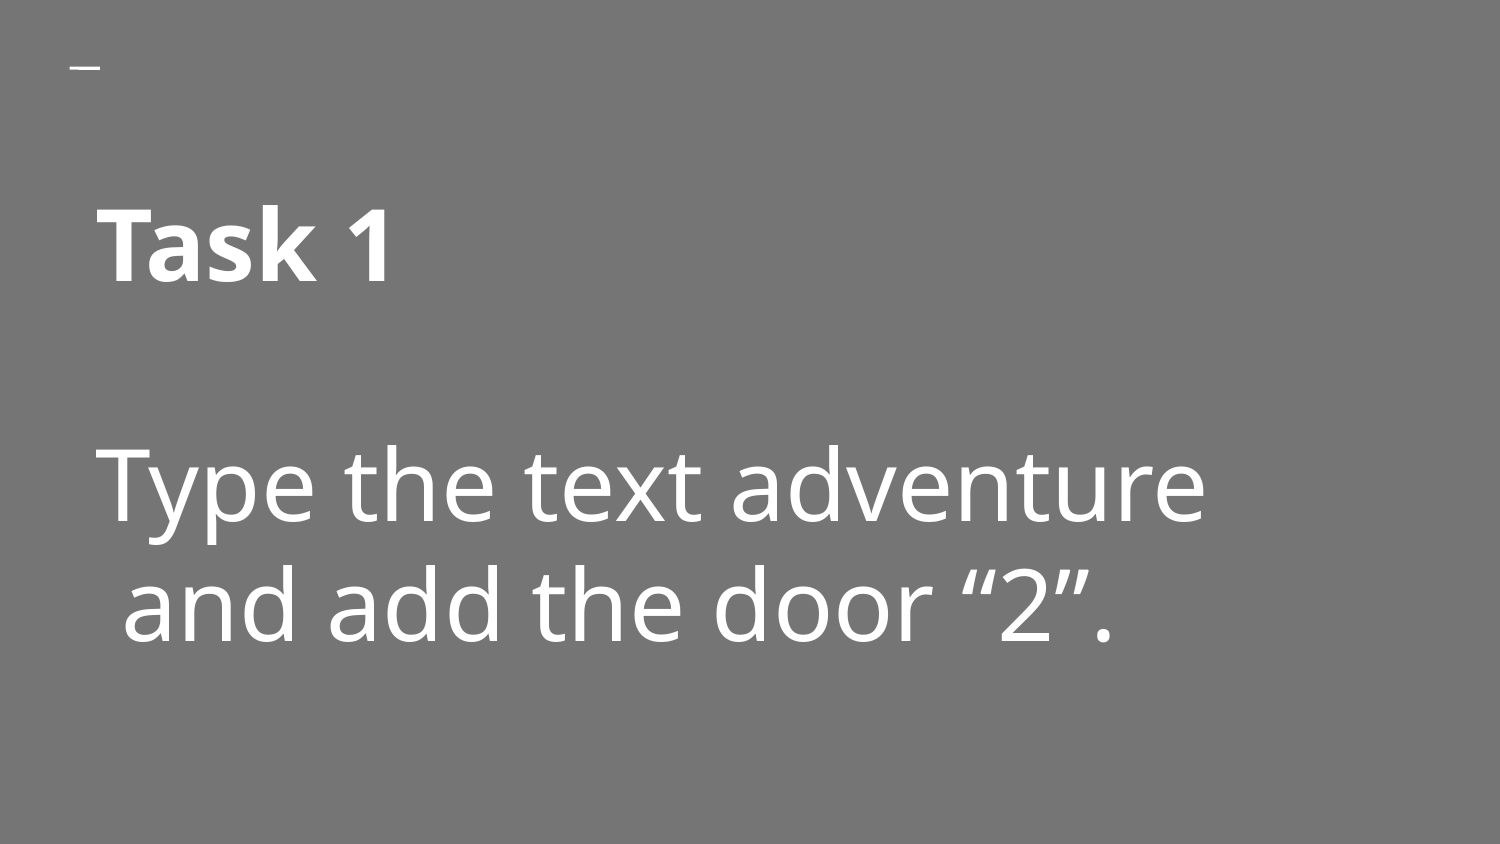

# Task 1 Type the text adventure and add the door “2”.